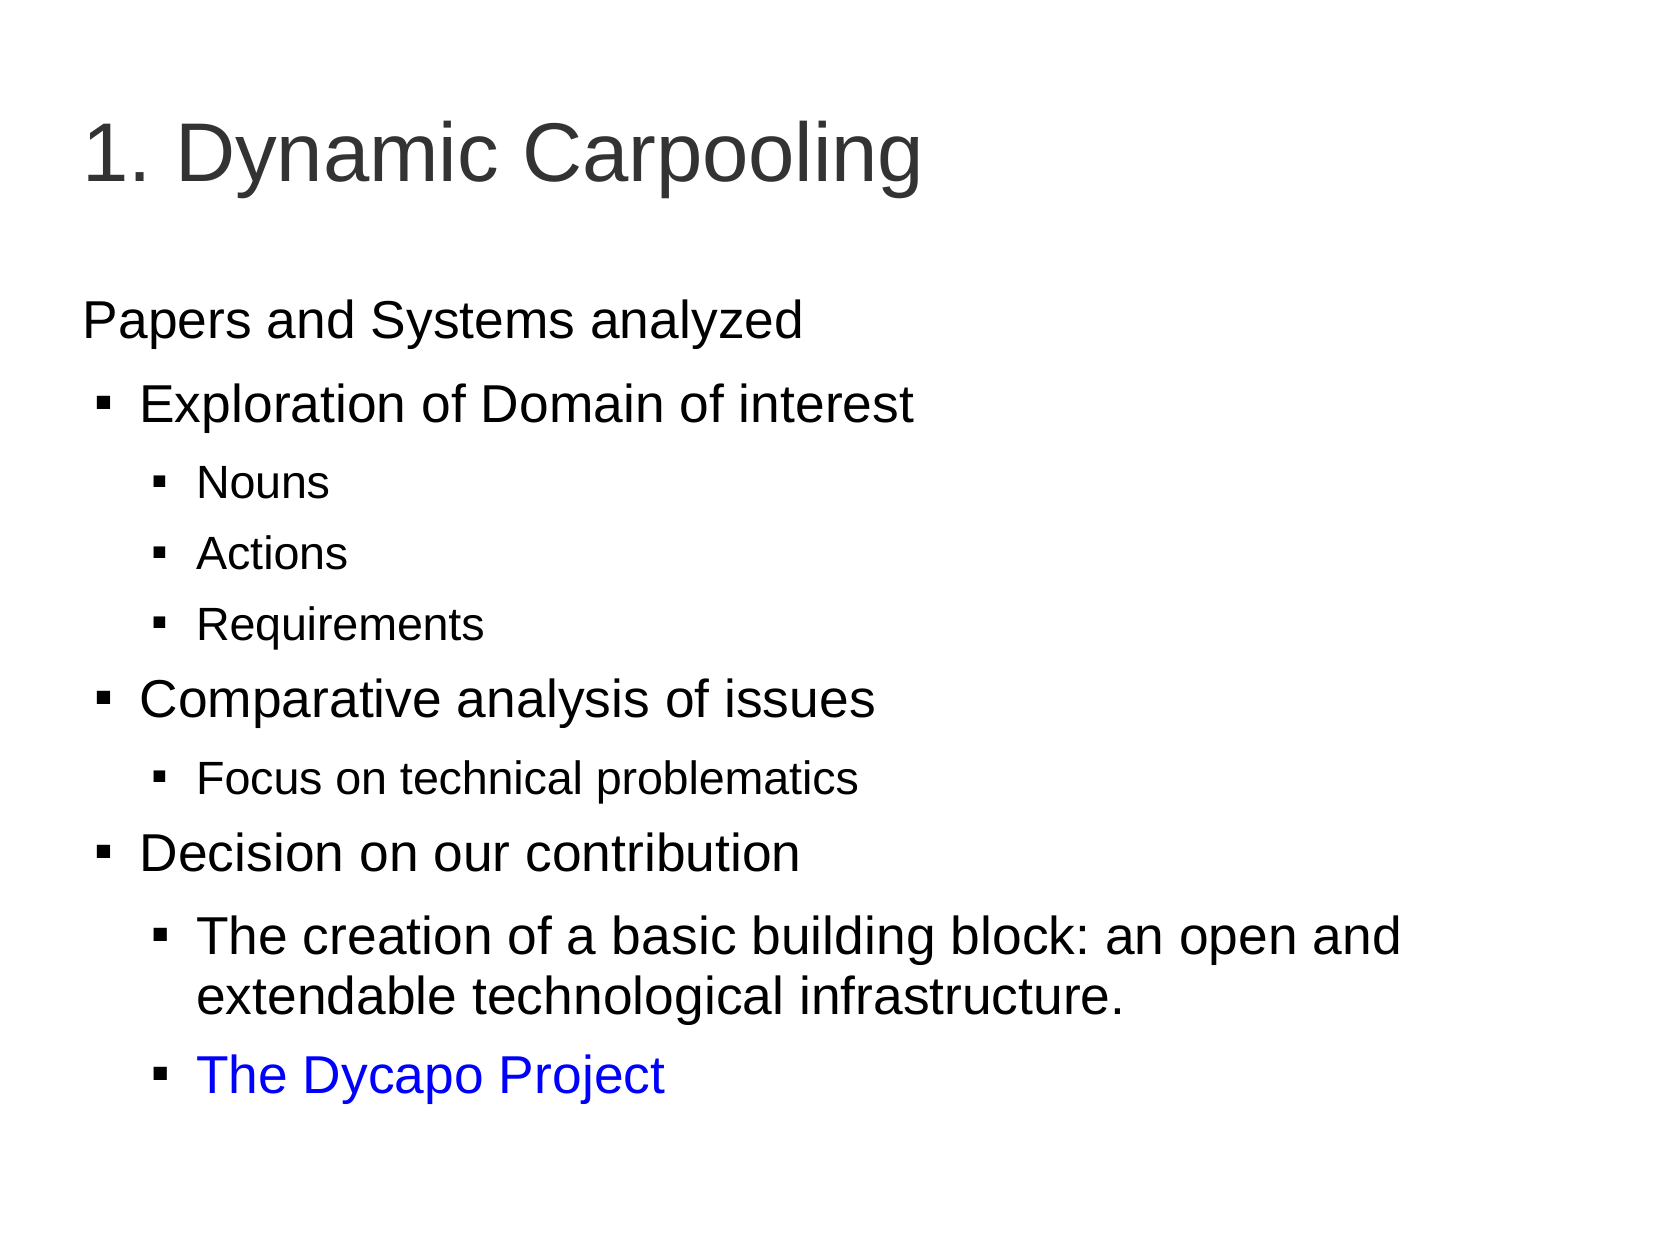

# 1. Dynamic Carpooling
Papers and Systems analyzed
Exploration of Domain of interest
Nouns
Actions
Requirements
Comparative analysis of issues
Focus on technical problematics
Decision on our contribution
The creation of a basic building block: an open and extendable technological infrastructure.
The Dycapo Project